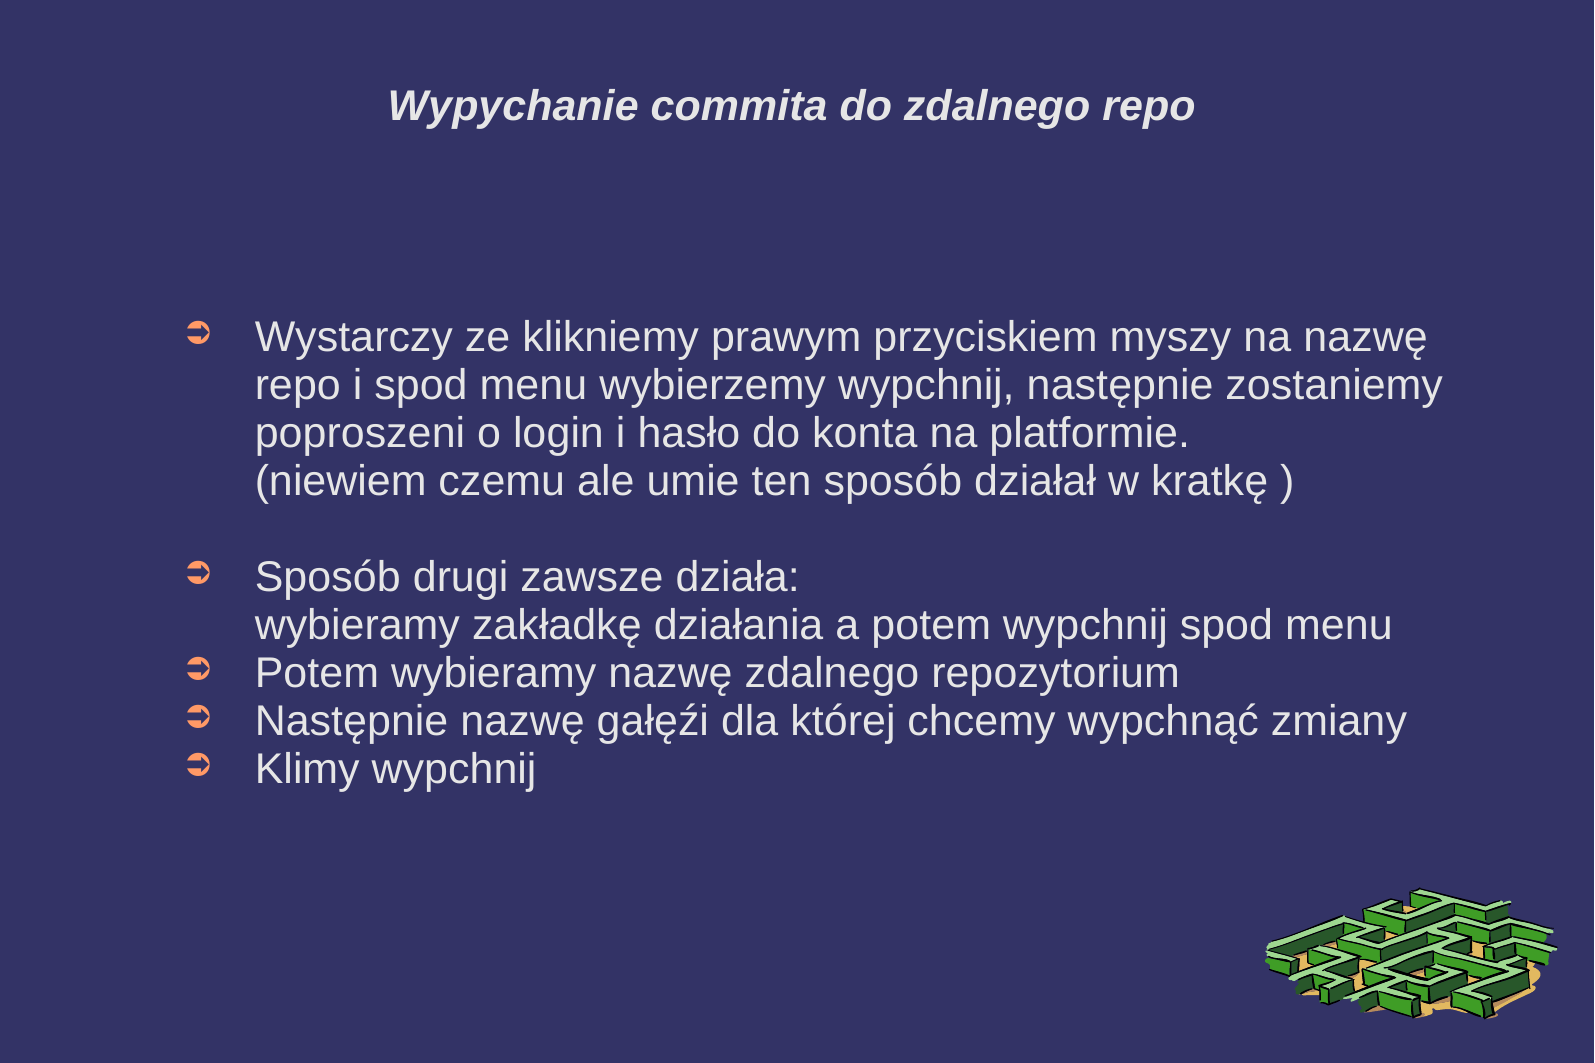

# Wypychanie commita do zdalnego repo
Wystarczy ze klikniemy prawym przyciskiem myszy na nazwę repo i spod menu wybierzemy wypchnij, następnie zostaniemy poproszeni o login i hasło do konta na platformie.
(niewiem czemu ale umie ten sposób działał w kratkę )
Sposób drugi zawsze działa:
wybieramy zakładkę działania a potem wypchnij spod menu
Potem wybieramy nazwę zdalnego repozytorium
Następnie nazwę gałęźi dla której chcemy wypchnąć zmiany
Klimy wypchnij